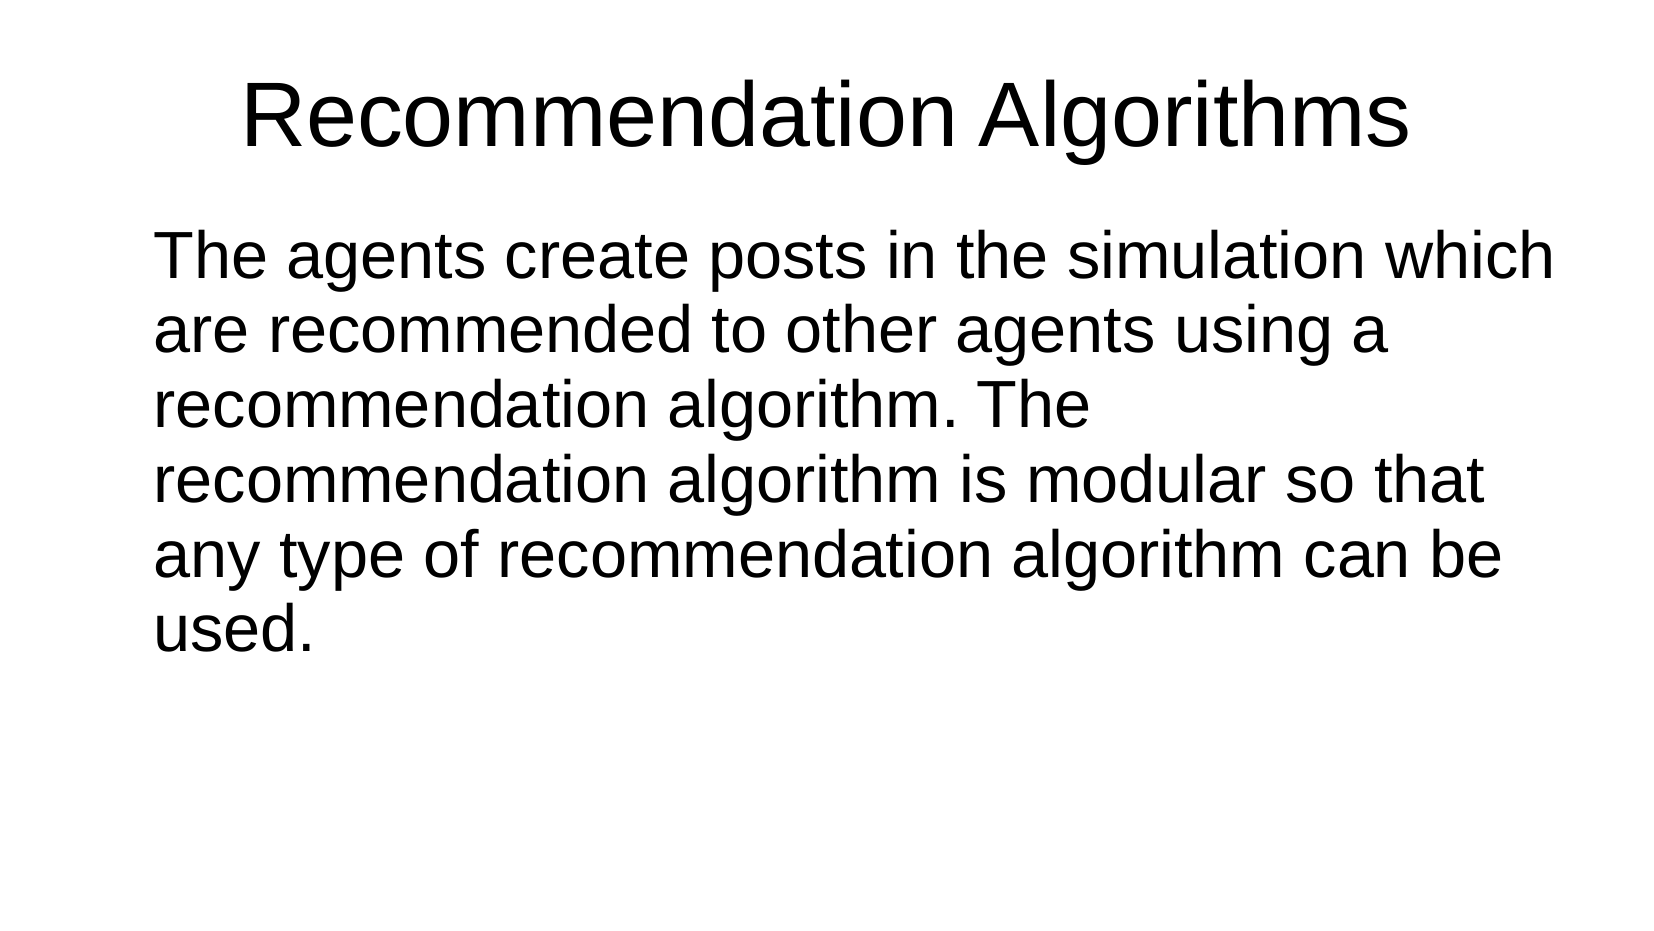

# Recommendation Algorithms
The agents create posts in the simulation which are recommended to other agents using a recommendation algorithm. The recommendation algorithm is modular so that any type of recommendation algorithm can be used.